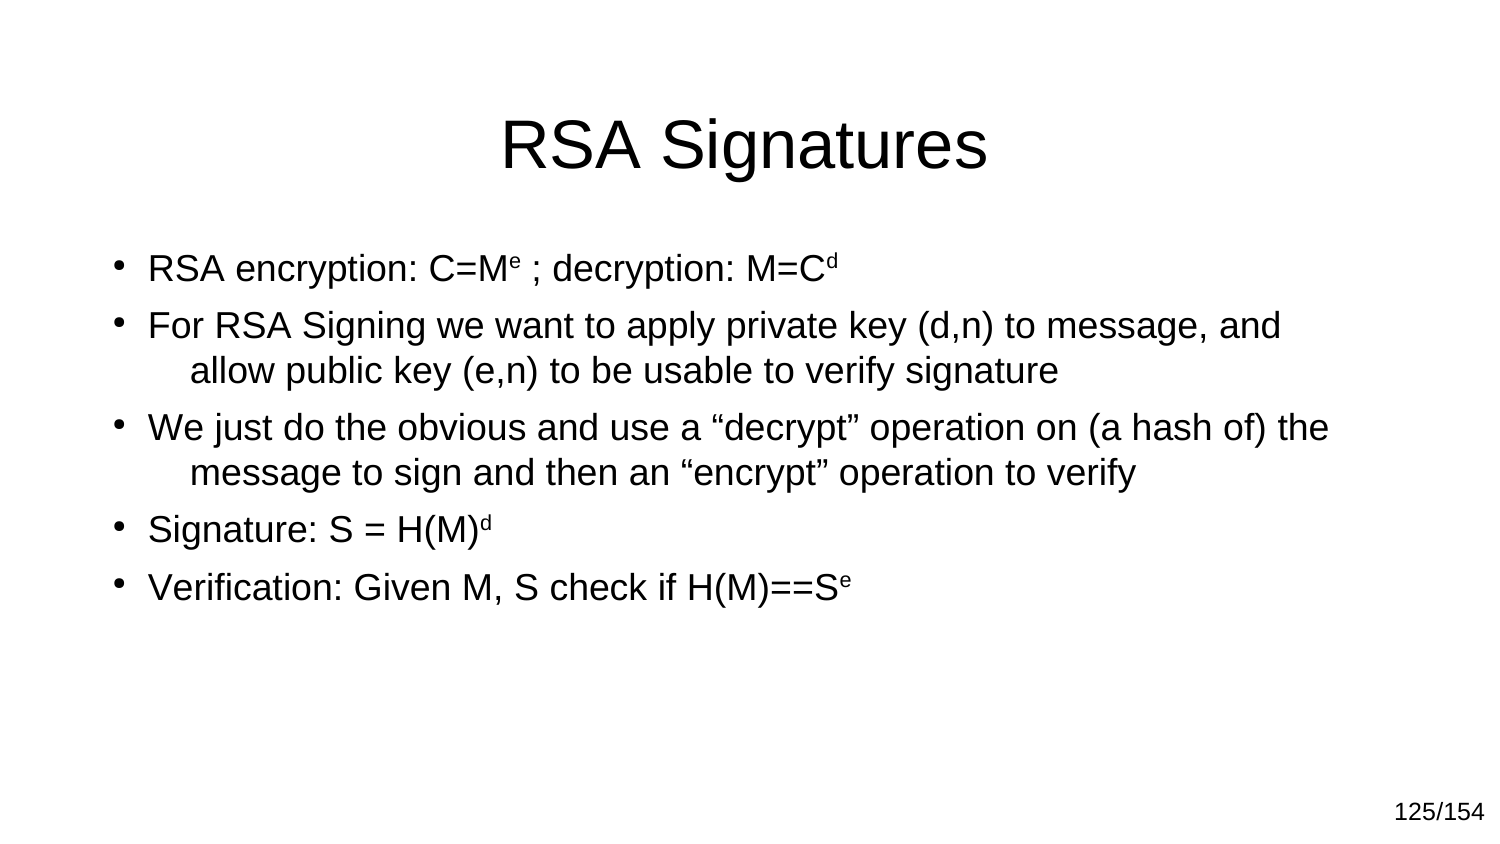

# RSA Signatures
RSA encryption: C=Me ; decryption: M=Cd
For RSA Signing we want to apply private key (d,n) to message, and allow public key (e,n) to be usable to verify signature
We just do the obvious and use a “decrypt” operation on (a hash of) the message to sign and then an “encrypt” operation to verify
Signature: S = H(M)d
Verification: Given M, S check if H(M)==Se